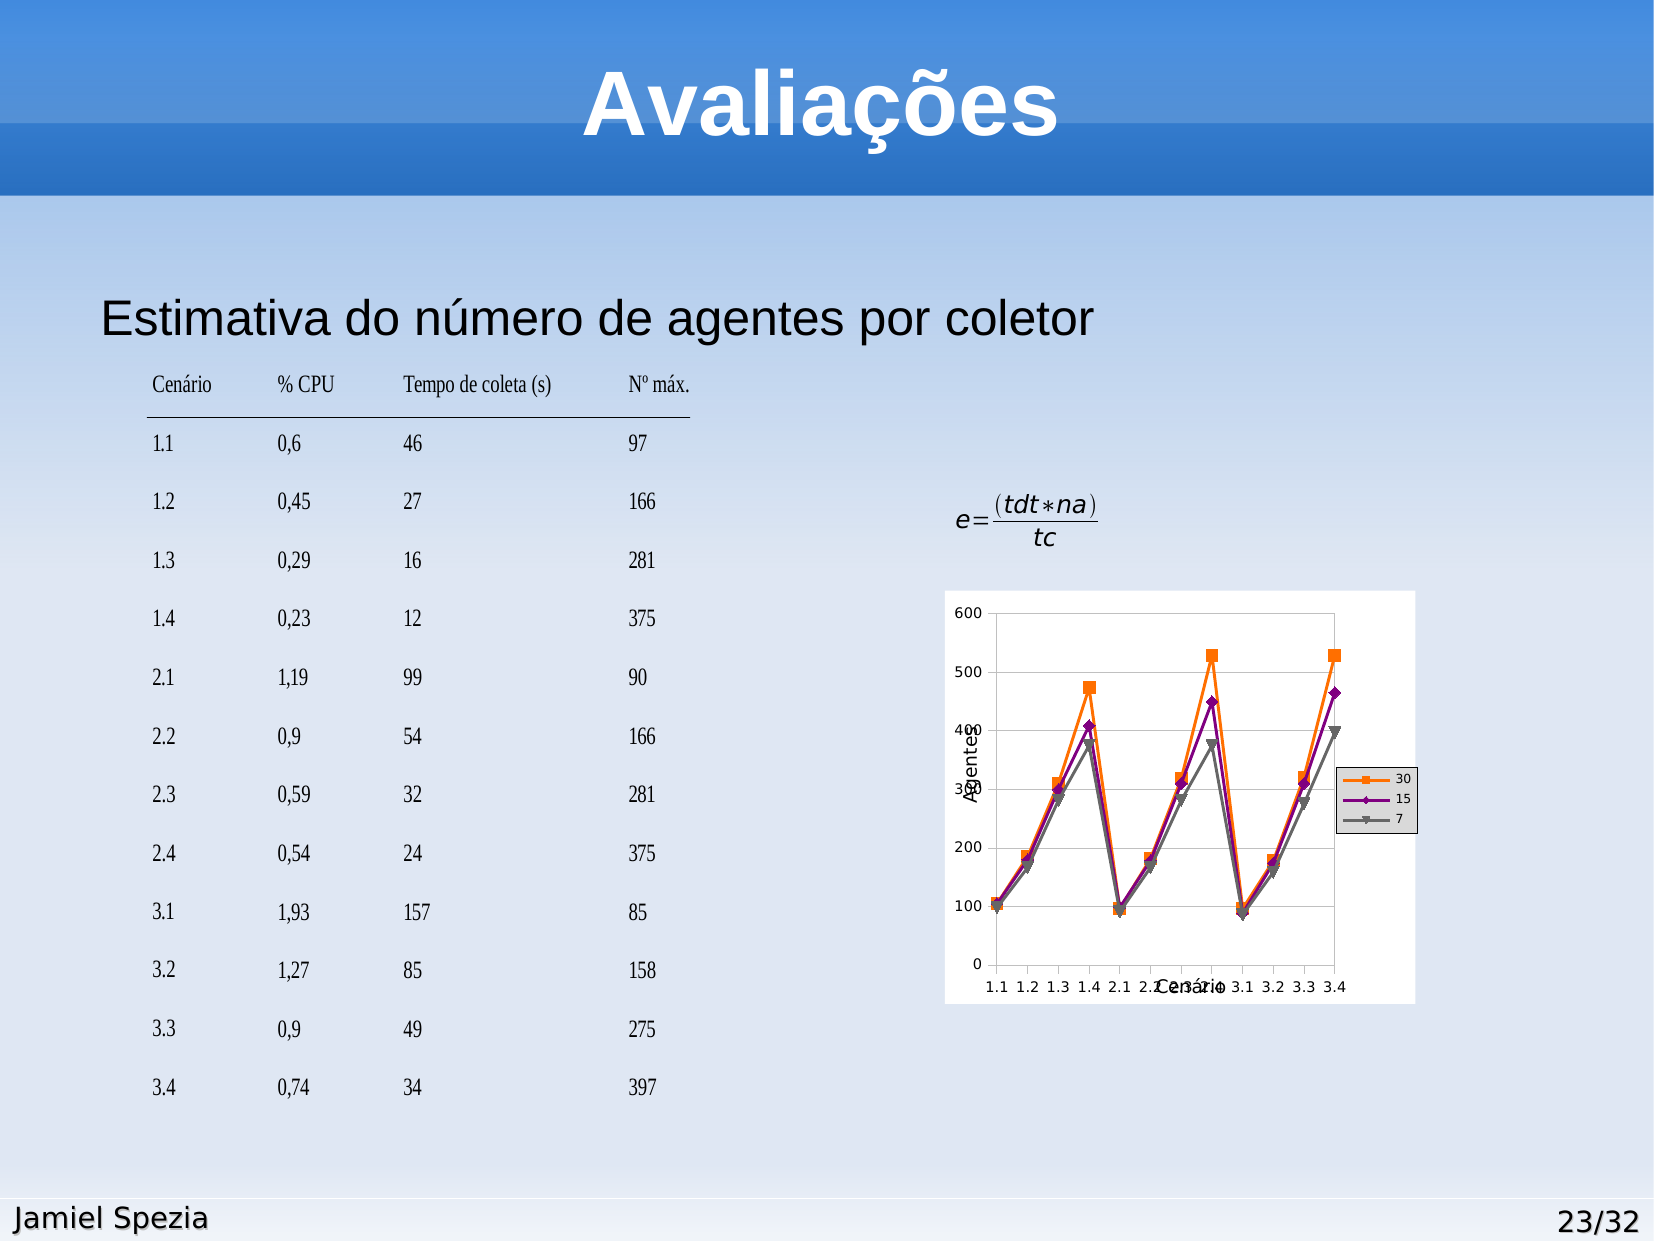

# Avaliações
Estimativa do número de agentes por coletor
### Chart
| Category | 30 | 15 | 7 |
|---|---|---|---|
| 1.1 | 104.651162790698 | 104.651162790698 | 97.8260869565217 |
| 1.2 | 185.567010309278 | 180.0 | 166.666666666667 |
| 1.3 | 310.344827586207 | 300.0 | 281.25 |
| 1.4 | 473.684210526316 | 409.090909090909 | 375.0 |
| 2.1 | 96.514745308311 | 98.3606557377049 | 90.9090909090909 |
| 2.2 | 181.818181818182 | 178.217821782178 | 166.666666666667 |
| 2.3 | 318.58407079646 | 310.344827586207 | 281.25 |
| 2.4 | 529.411764705882 | 450.0 | 375.0 |
| 3.1 | 96.4285714285714 | 88.5245901639344 | 85.9872611464968 |
| 3.2 | 178.217821782178 | 174.193548387097 | 158.823529411765 |
| 3.3 | 321.428571428571 | 310.344827586207 | 275.510204081633 |
| 3.4 | 529.411764705882 | 465.51724137931 | 397.058823529412 |